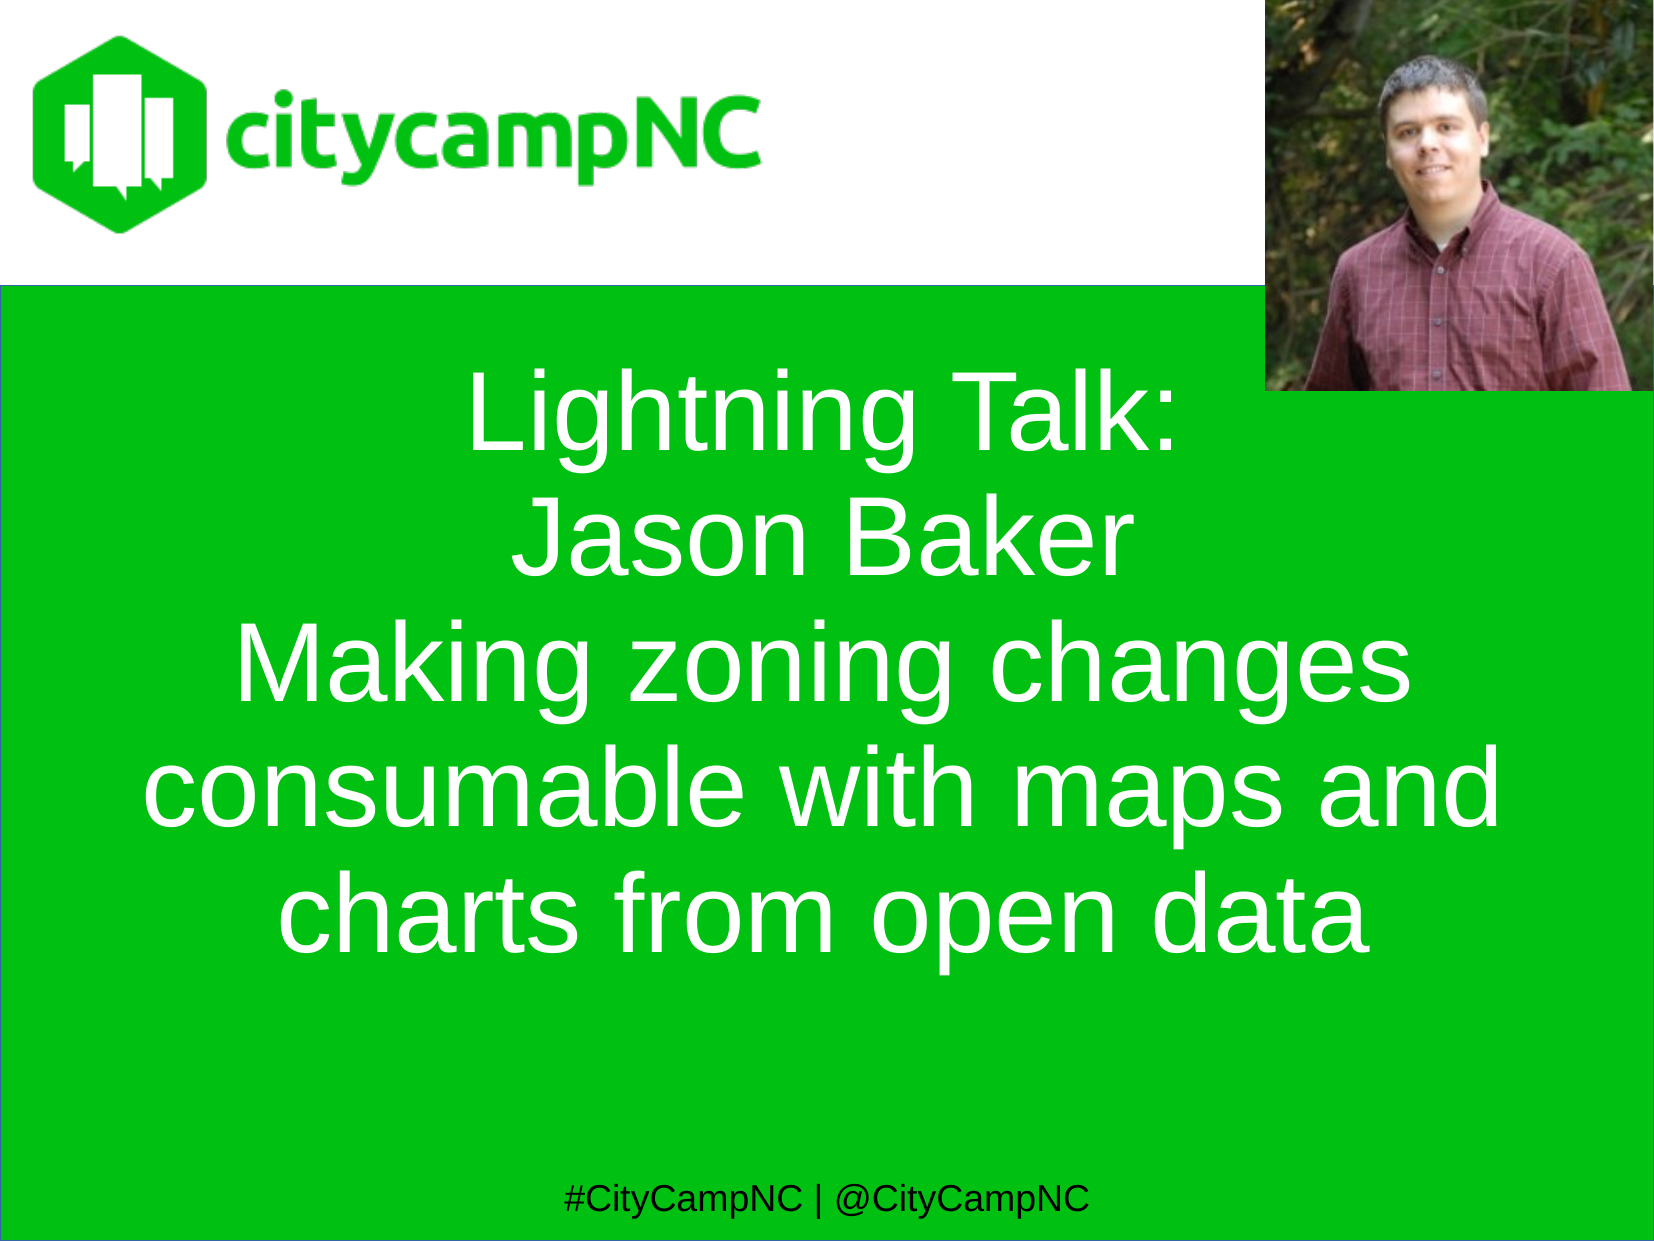

# Lightning Talk:
Jason Baker
Making zoning changes consumable with maps and charts from open data